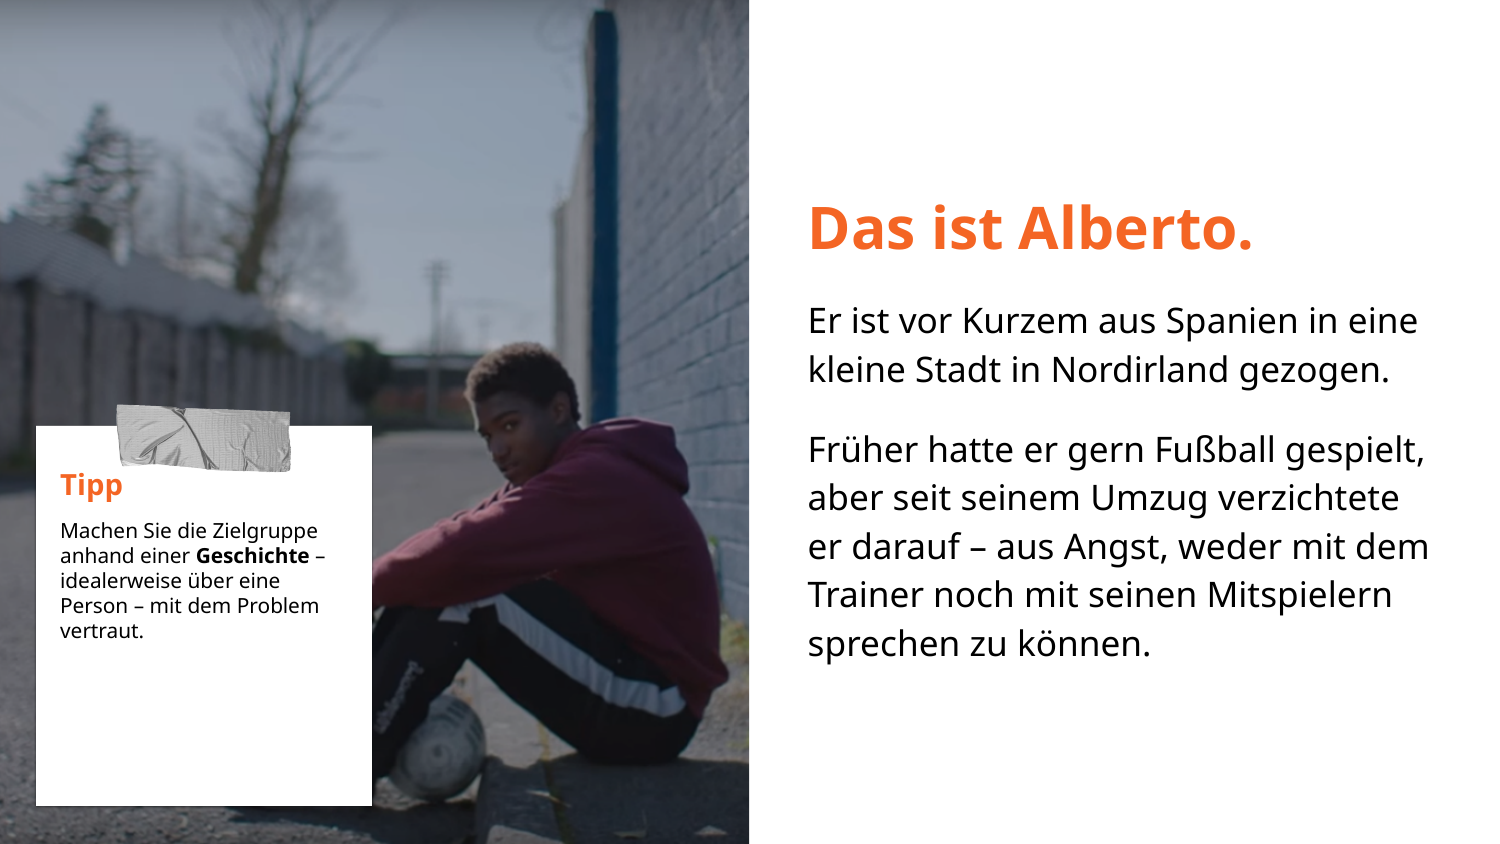

# Das ist Alberto.
Er ist vor Kurzem aus Spanien in eine kleine Stadt in Nordirland gezogen.
Früher hatte er gern Fußball gespielt, aber seit seinem Umzug verzichtete
er darauf – aus Angst, weder mit dem Trainer noch mit seinen Mitspielern sprechen zu können.
Tipp
Machen Sie die Zielgruppe anhand einer Geschichte – idealerweise über eine Person – mit dem Problem vertraut.